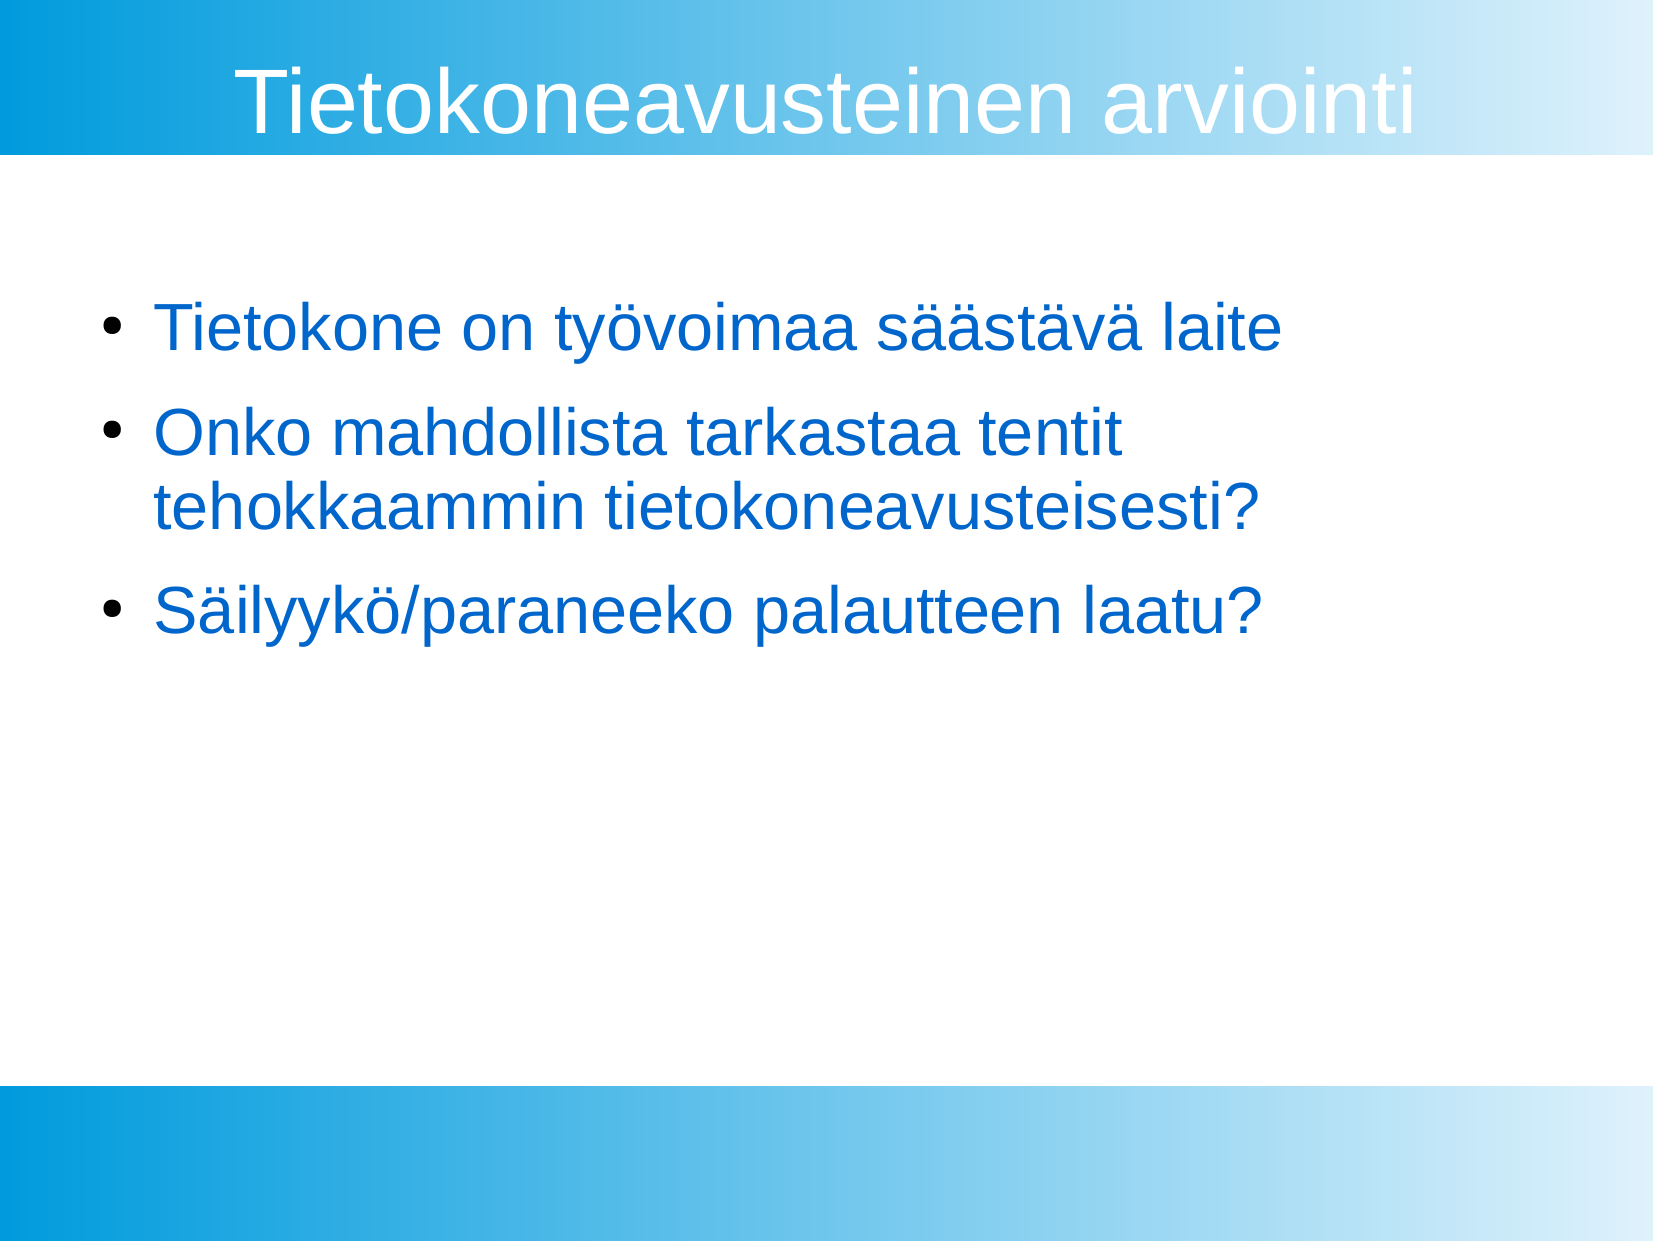

# Tietokoneavusteinen arviointi
Tietokone on työvoimaa säästävä laite
Onko mahdollista tarkastaa tentit tehokkaammin tietokoneavusteisesti?
Säilyykö/paraneeko palautteen laatu?